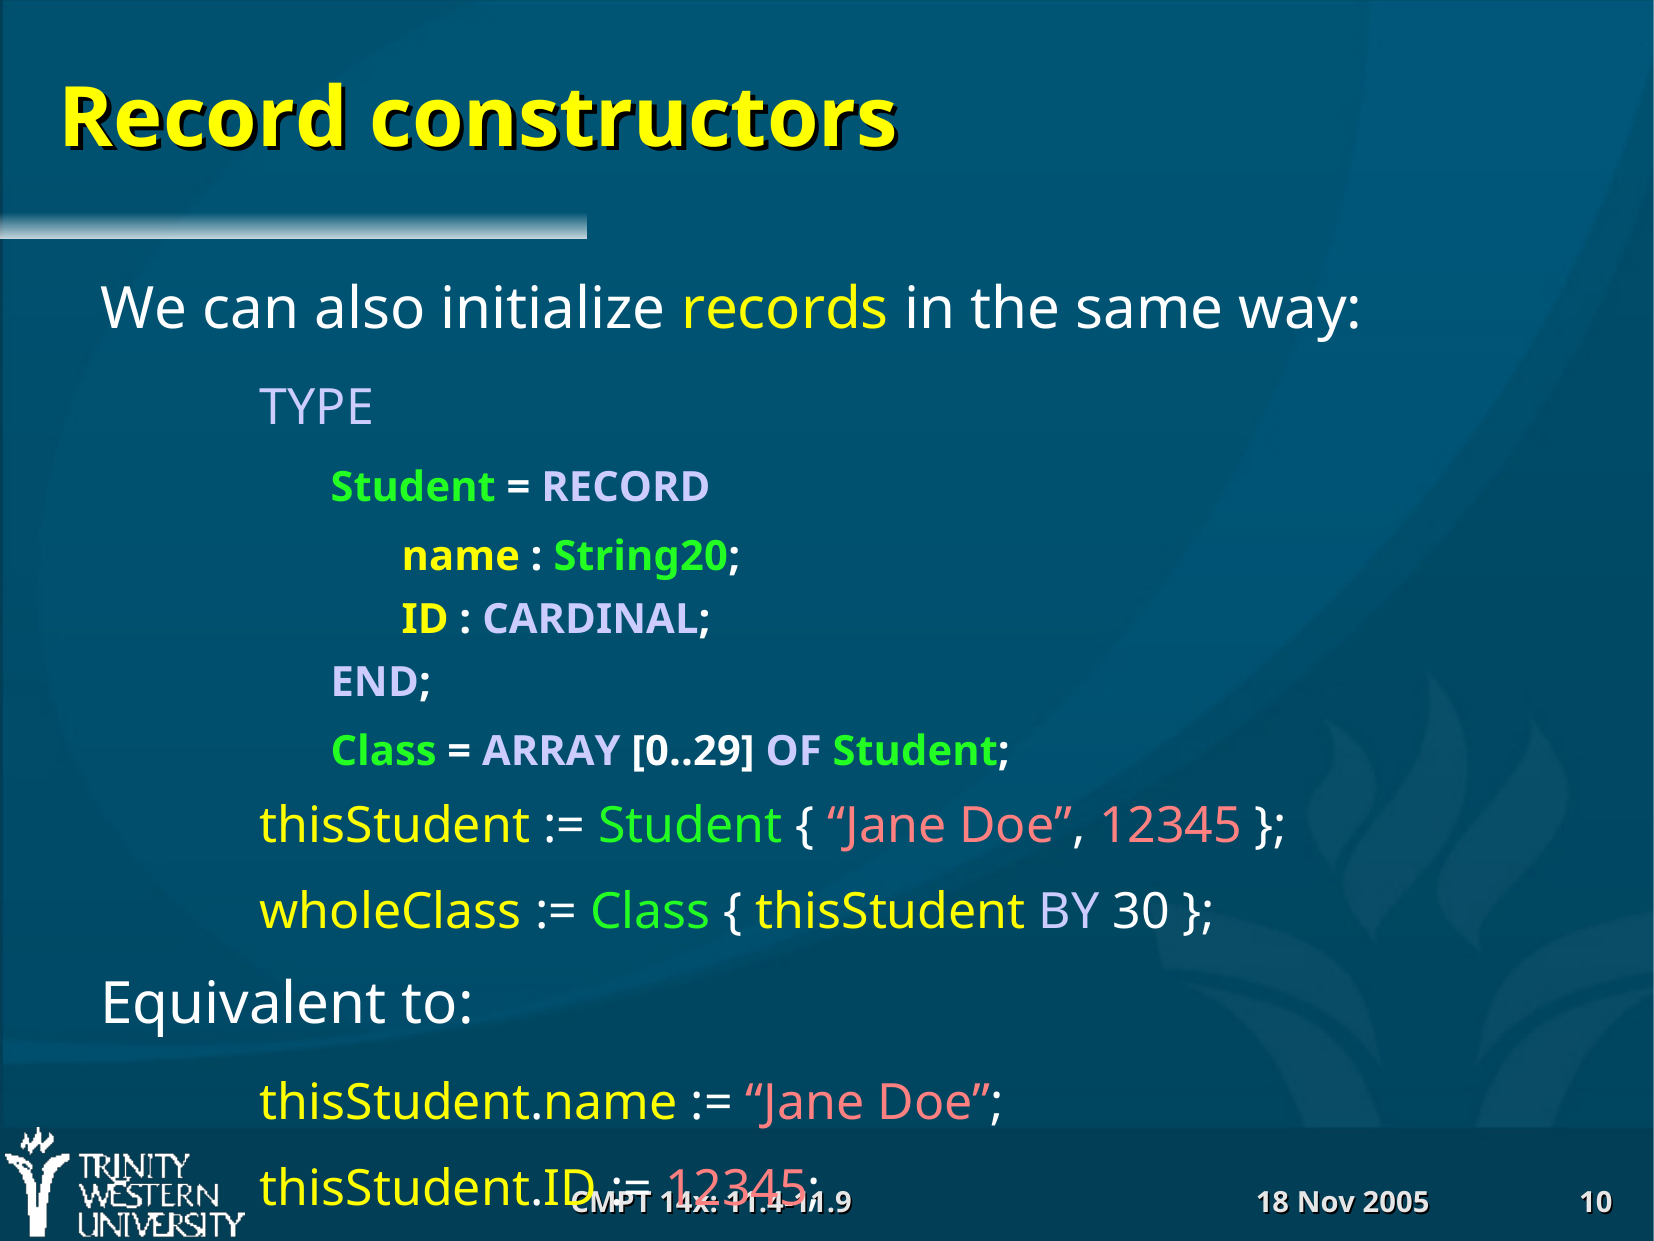

# Record constructors
We can also initialize records in the same way:
TYPE
Student = RECORD
name : String20;
ID : CARDINAL;
END;
Class = ARRAY [0..29] OF Student;
thisStudent := Student { “Jane Doe”, 12345 };
wholeClass := Class { thisStudent BY 30 };
Equivalent to:
thisStudent.name := “Jane Doe”;
thisStudent.ID := 12345;
CMPT 14x: 11.4-11.9
18 Nov 2005
10